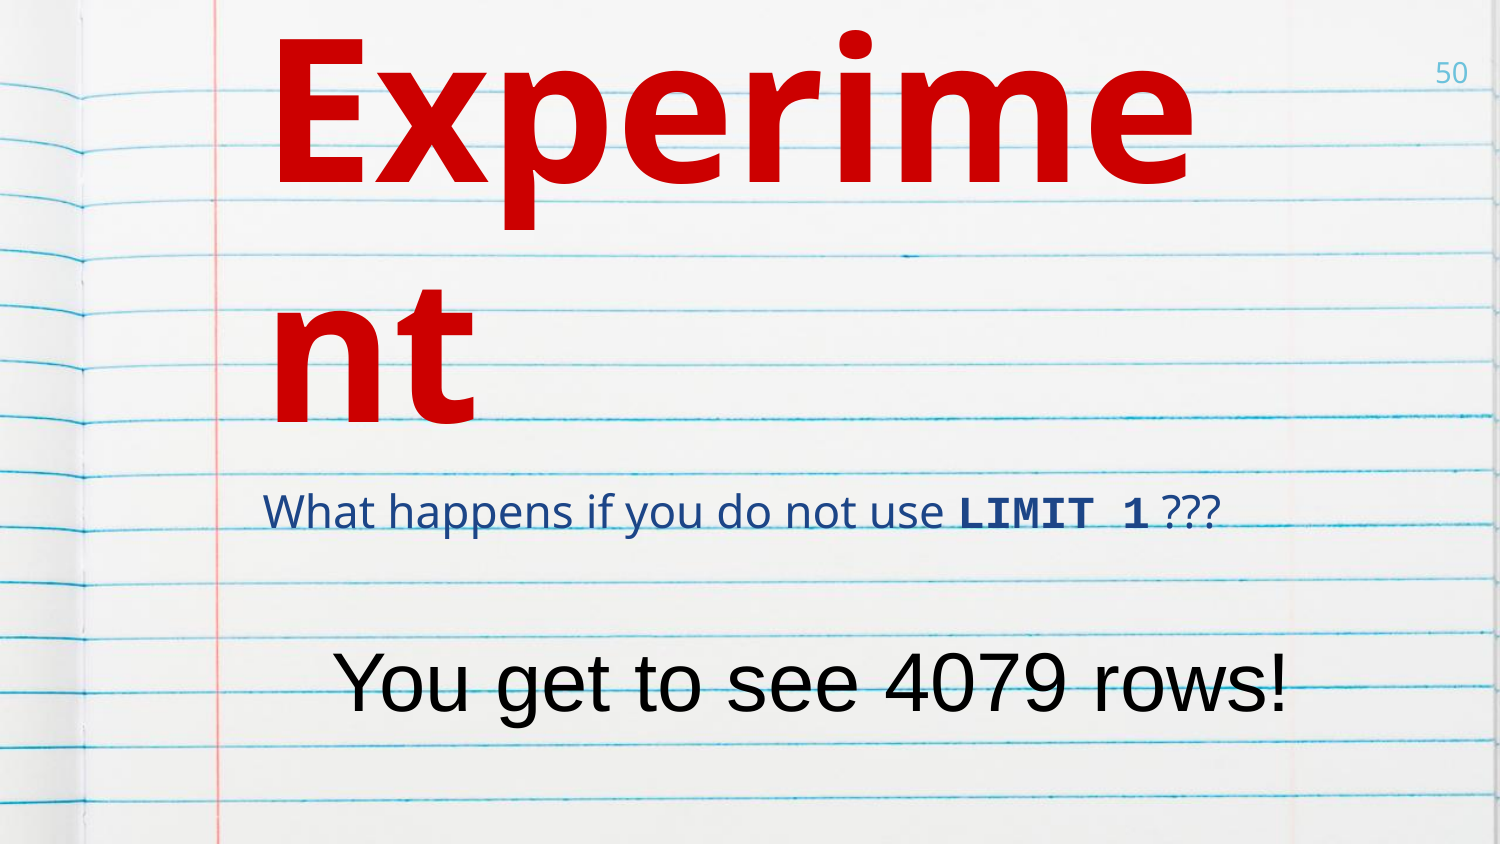

# Experiment
What happens if you do not use LIMIT 1 ???
You get to see 4079 rows!